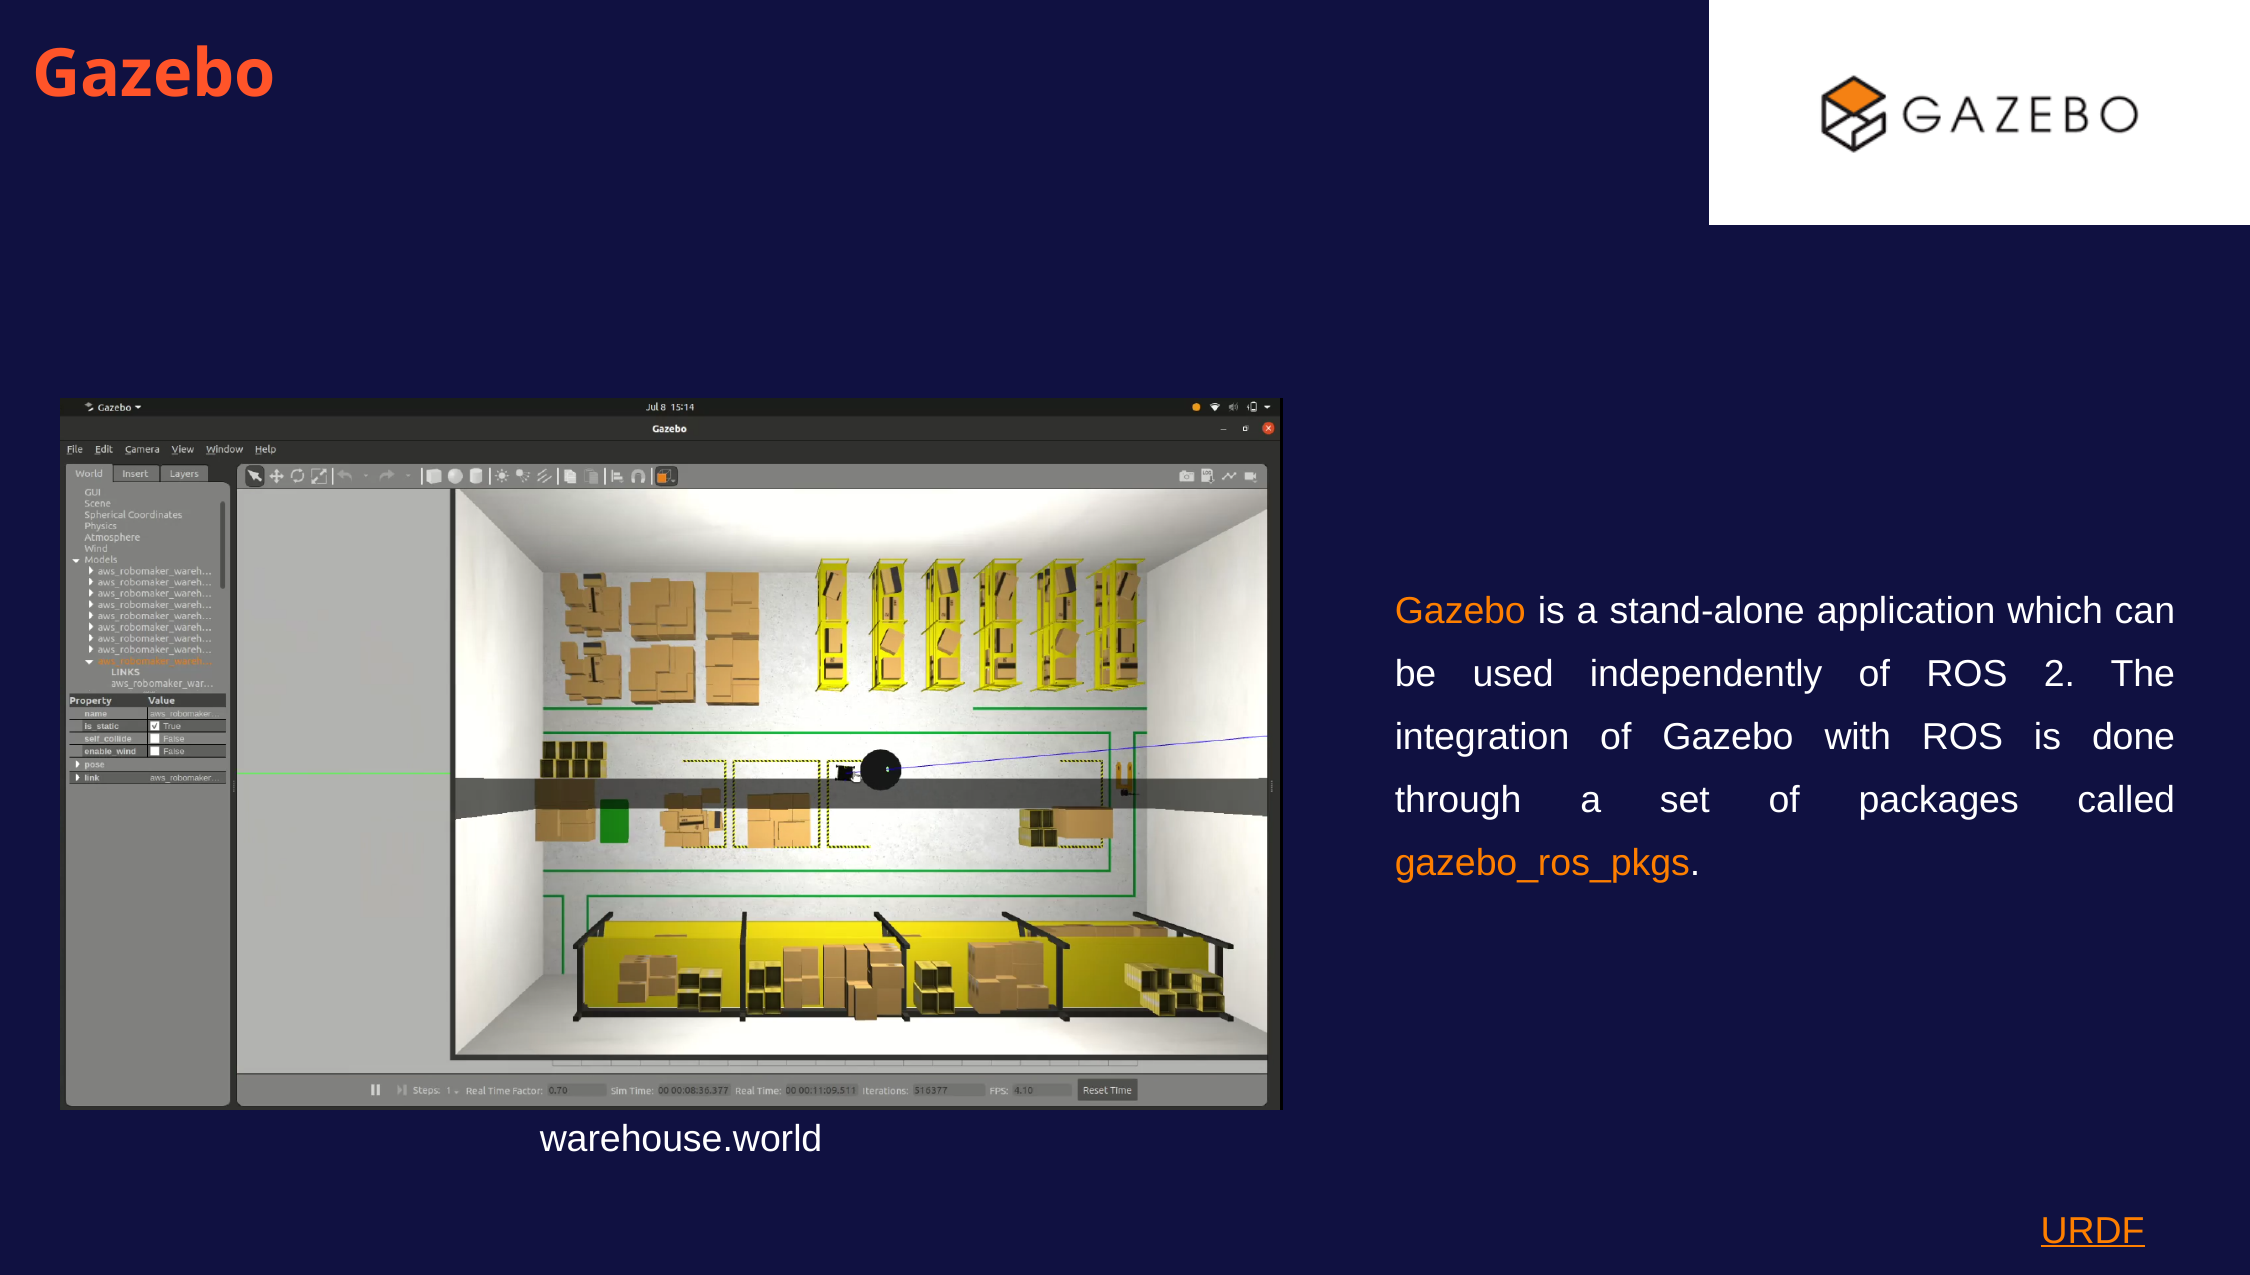

Gazebo
Gazebo is a stand-alone application which can be used independently of ROS 2. The integration of Gazebo with ROS is done through a set of packages called gazebo_ros_pkgs.
warehouse.world
URDF